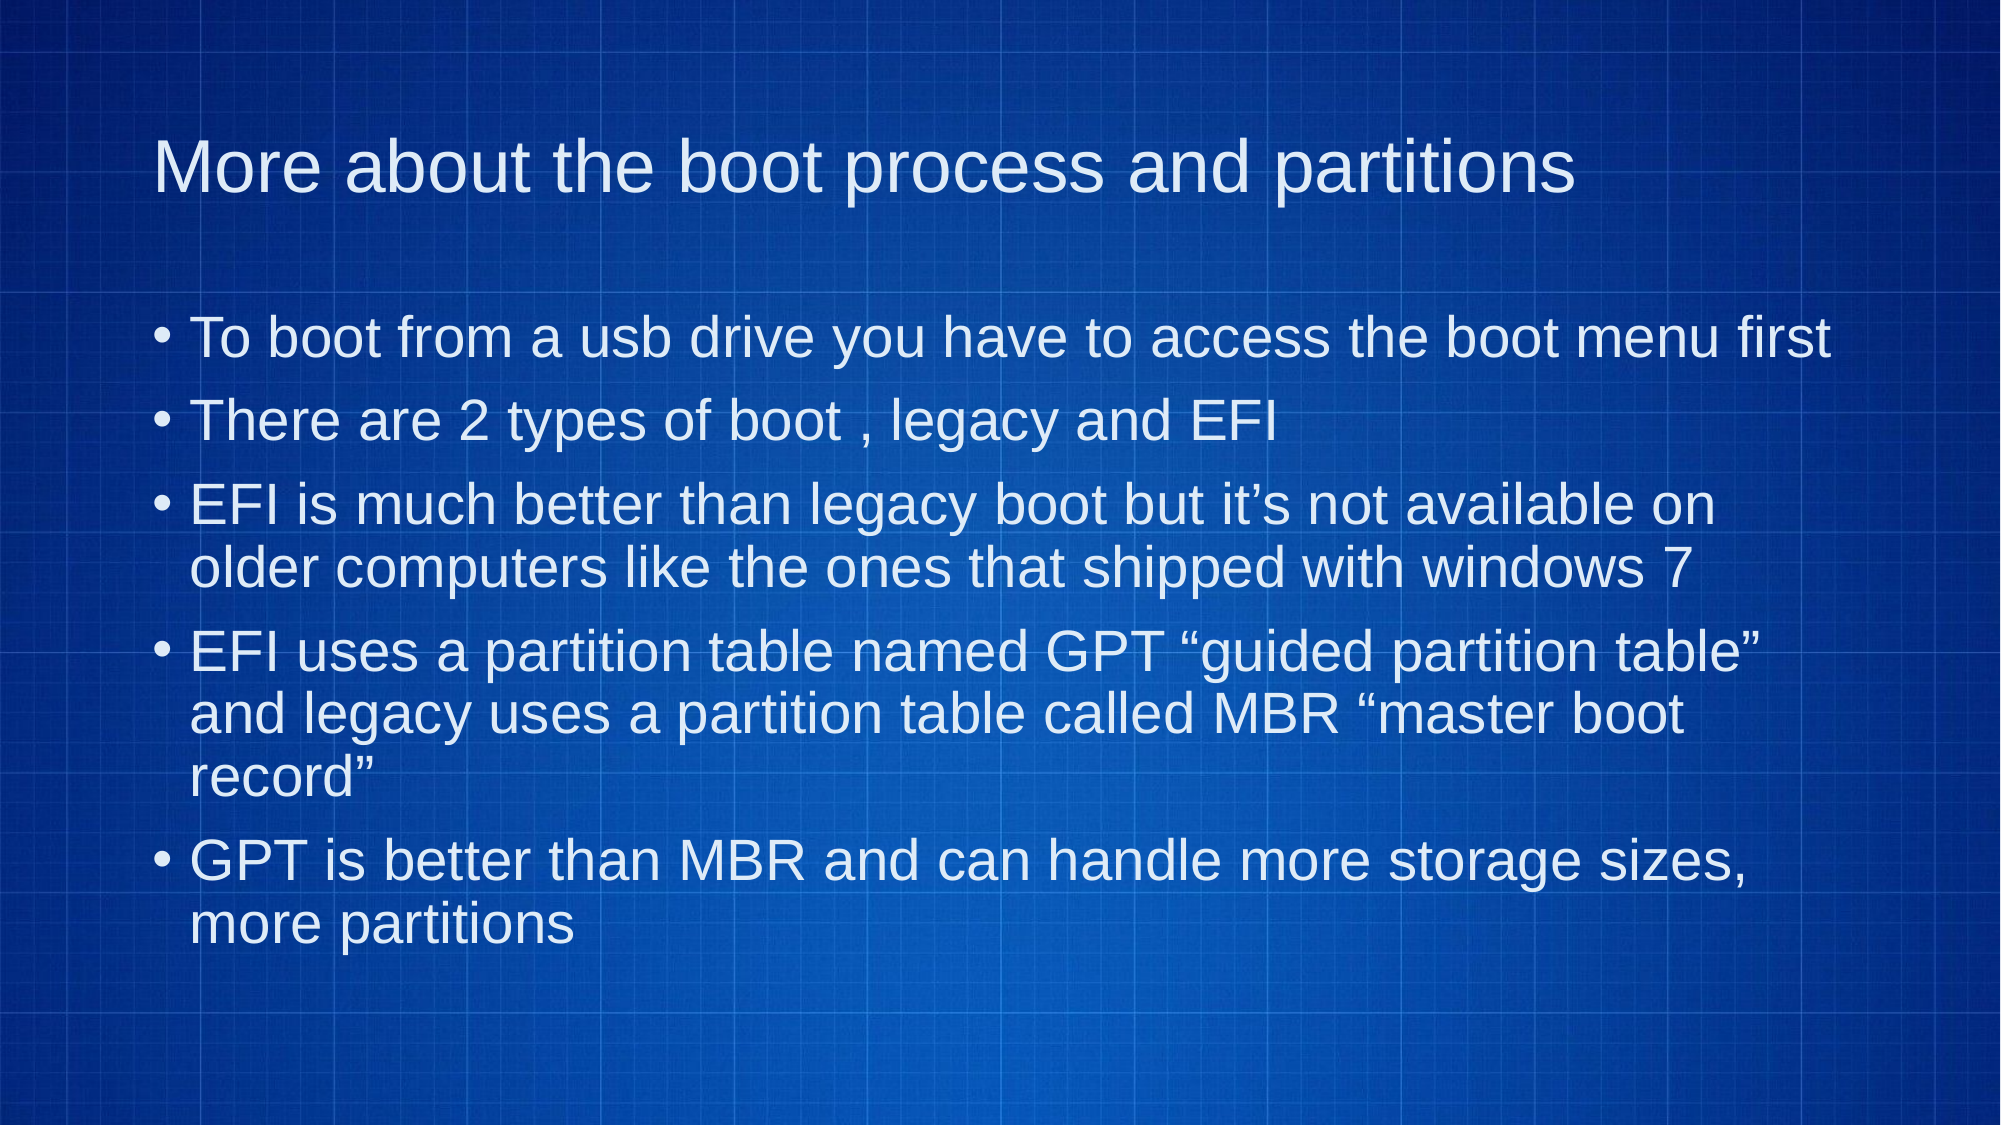

# More about the boot process and partitions
To boot from a usb drive you have to access the boot menu first
There are 2 types of boot , legacy and EFI
EFI is much better than legacy boot but it’s not available on older computers like the ones that shipped with windows 7
EFI uses a partition table named GPT “guided partition table” and legacy uses a partition table called MBR “master boot record”
GPT is better than MBR and can handle more storage sizes, more partitions